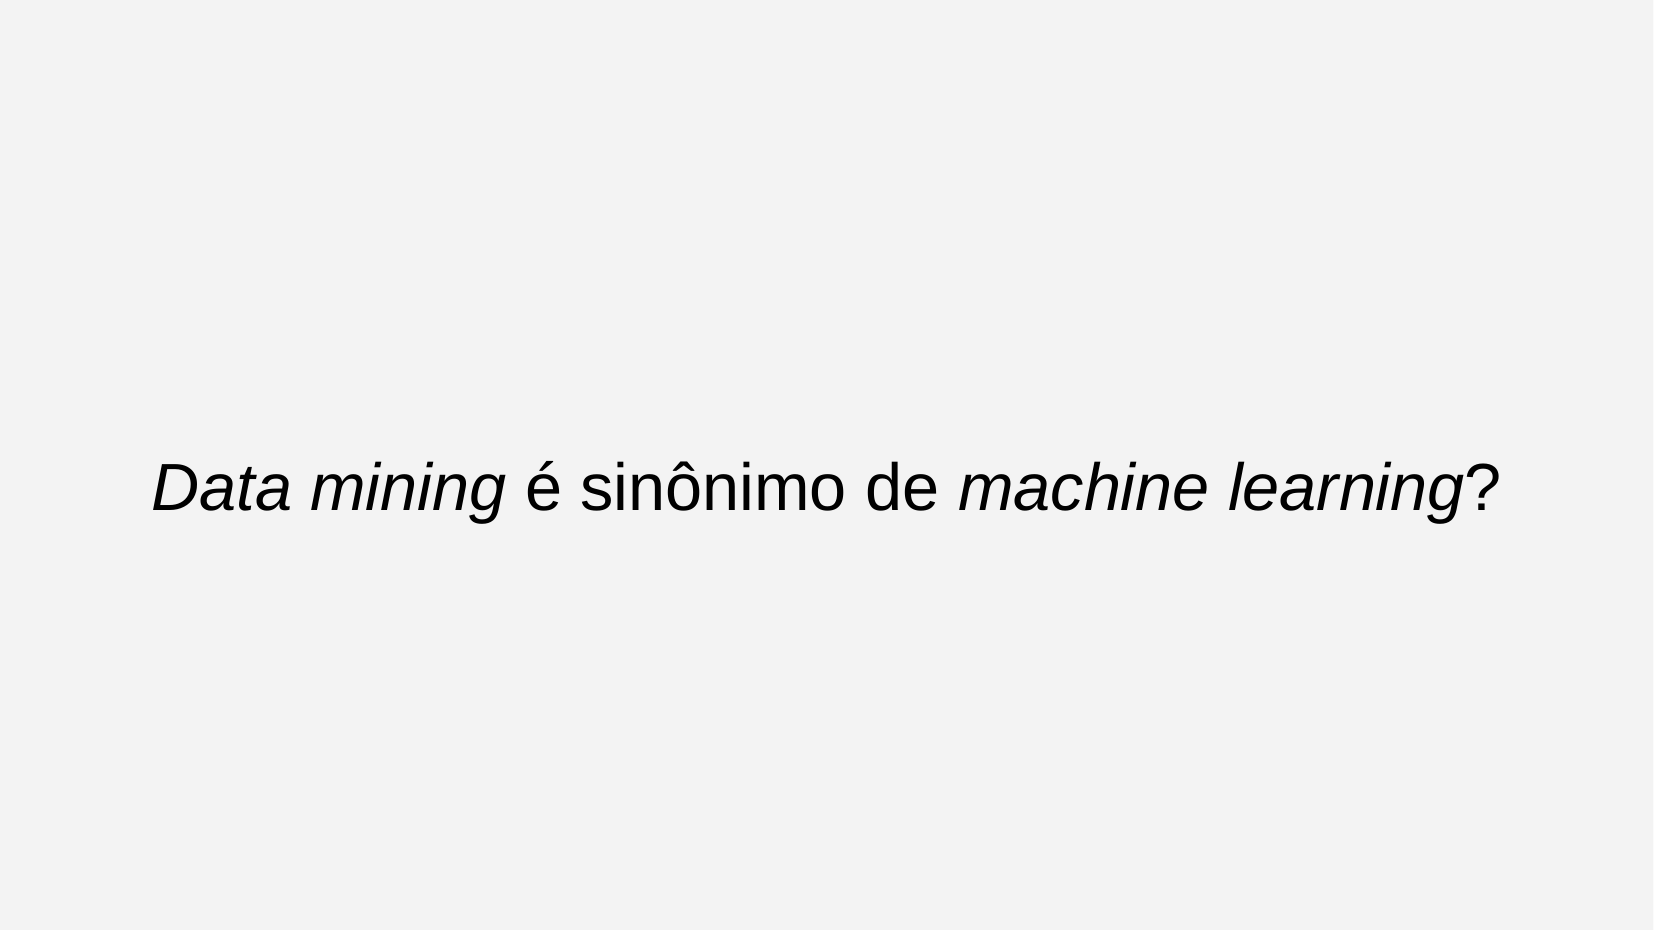

#
Data mining é sinônimo de machine learning?